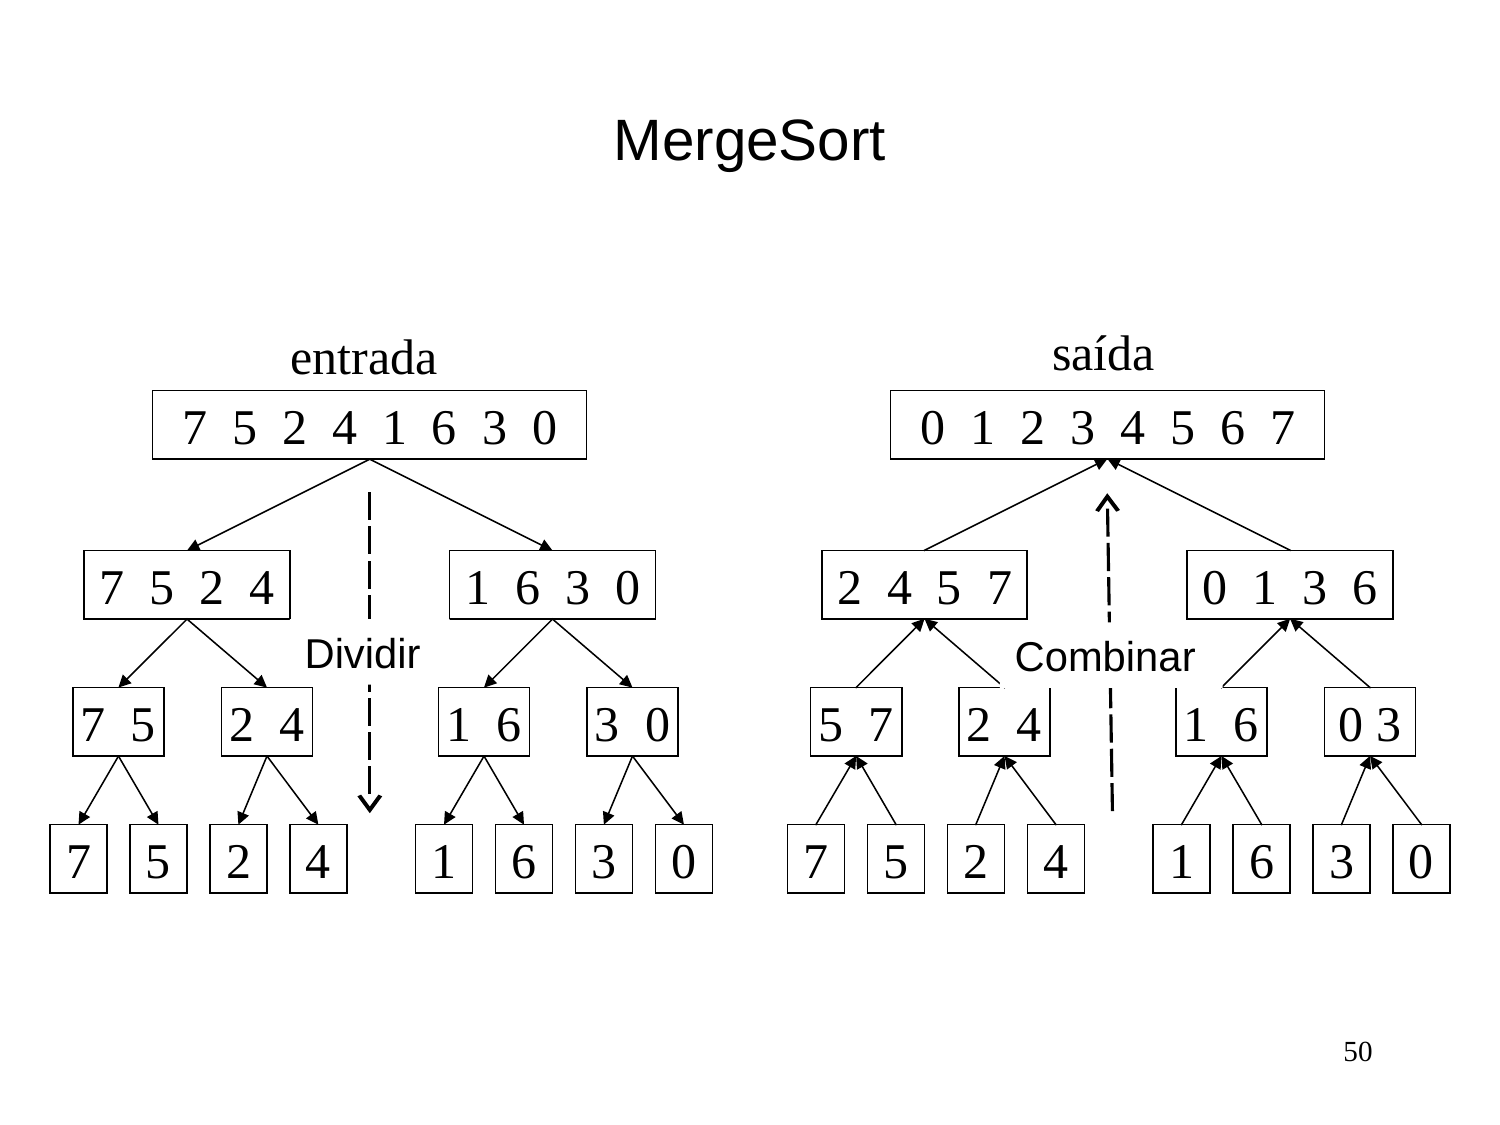

# MergeSort
saída
entrada
7 5 2 4 1 6 3 0
7 5 2 4
1 6 3 0
Dividir
7 5
2 4
1 6
3 0
7
5
2
4
1
6
3
0
0 1 2 3 4 5 6 7
2 4 5 7
0 1 3 6
Combinar
5 7
2 4
1 6
0 3
7
5
2
4
1
6
3
0
50